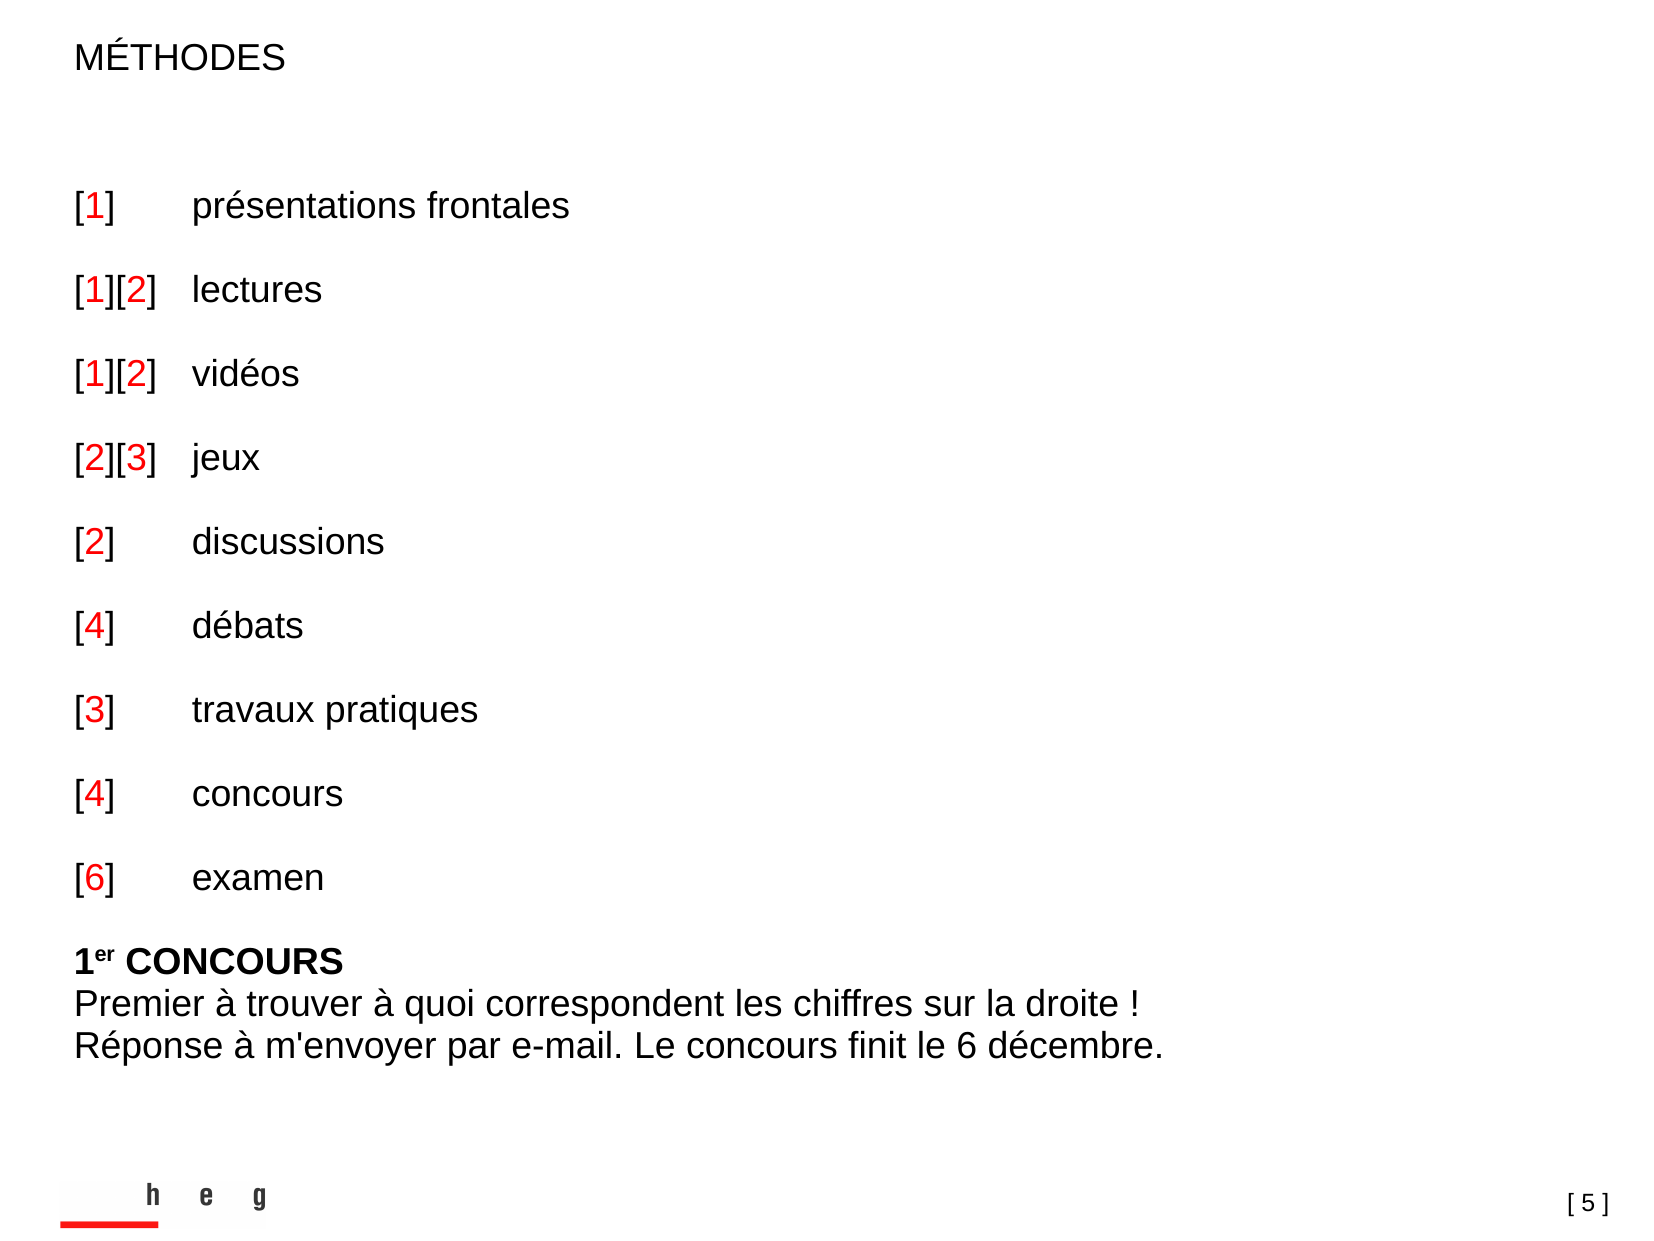

MÉTHODES
[1]	présentations frontales
[1][2]	lectures
[1][2]	vidéos
[2][3]	jeux
[2]	discussions
[4]	débats
[3]	travaux pratiques
[4]	concours
[6]	examen
1er CONCOURS
Premier à trouver à quoi correspondent les chiffres sur la droite !
Réponse à m'envoyer par e-mail. Le concours finit le 6 décembre.